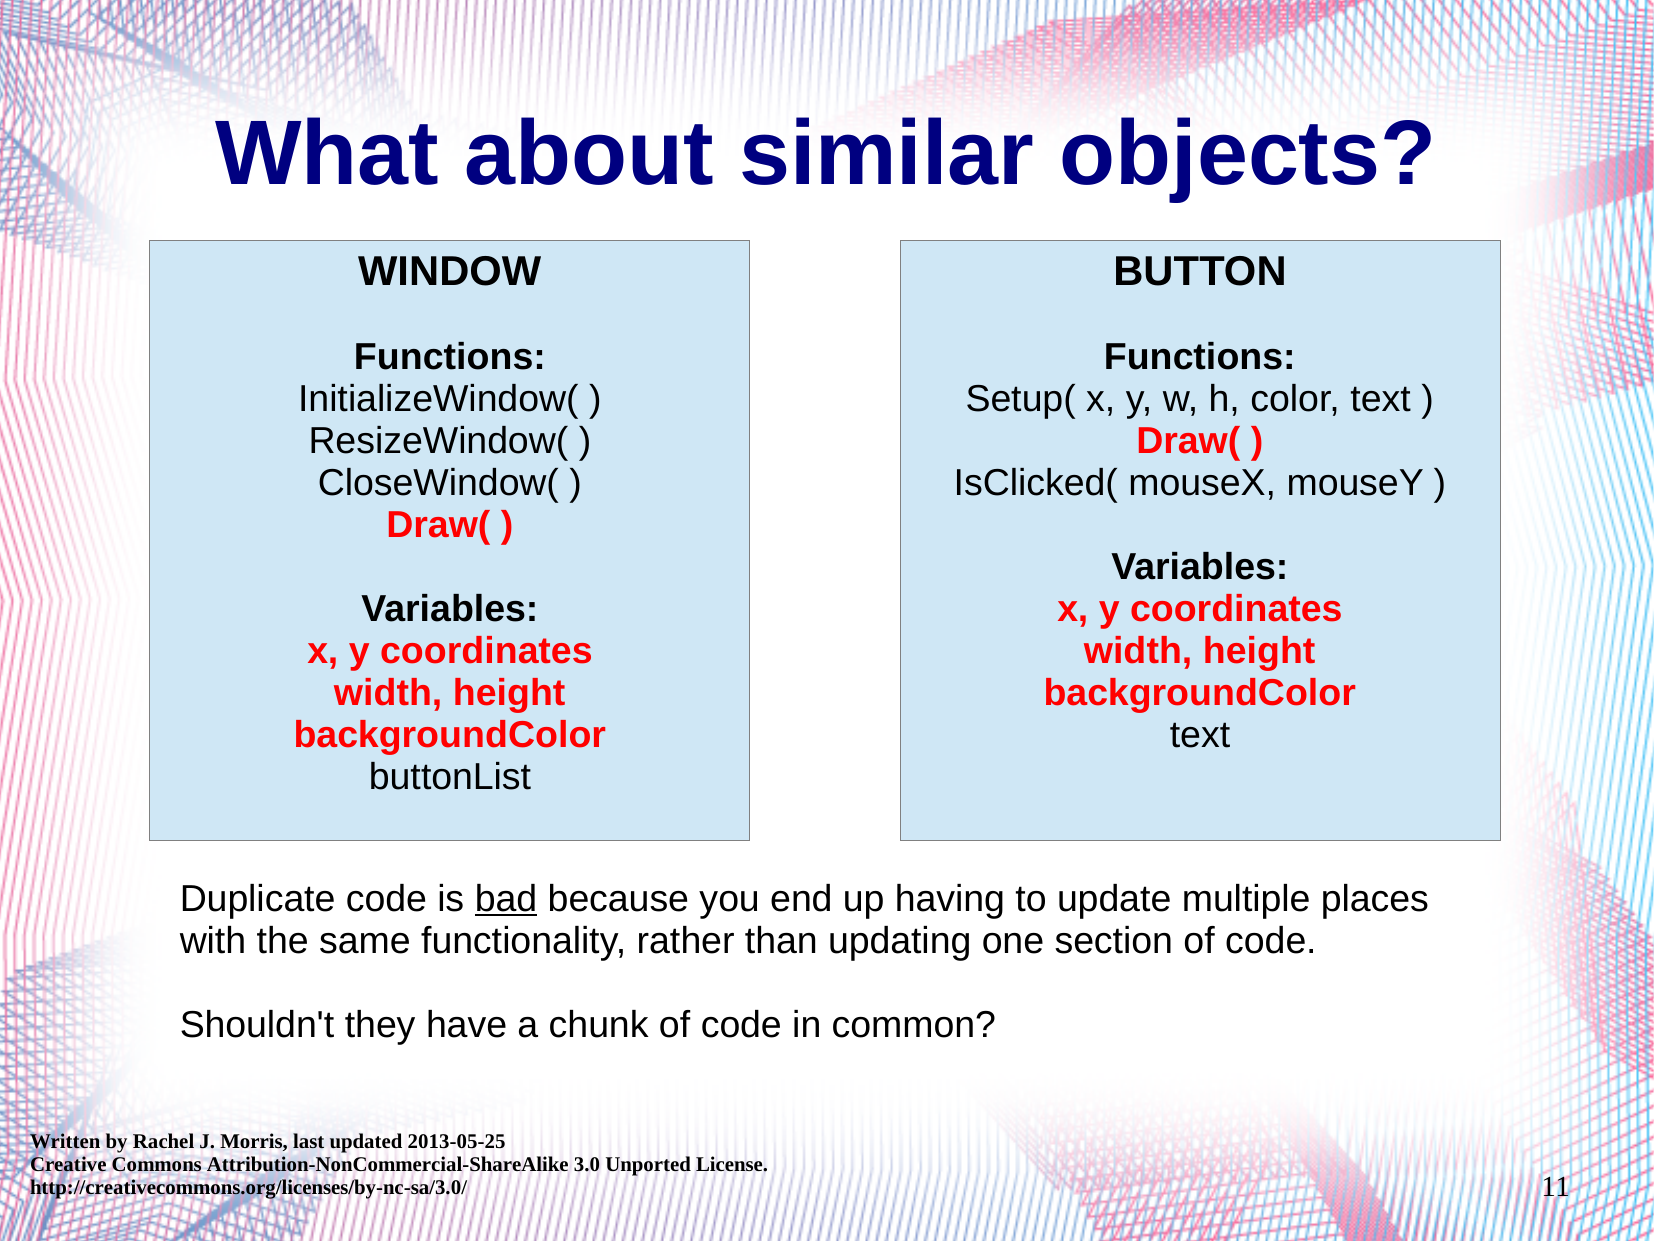

# What about similar objects?
WINDOW
Functions:
InitializeWindow( )
ResizeWindow( )
CloseWindow( )
Draw( )
Variables:
x, y coordinates
width, height
backgroundColor
buttonList
BUTTON
Functions:
Setup( x, y, w, h, color, text )
Draw( )
IsClicked( mouseX, mouseY )
Variables:
x, y coordinates
width, height
backgroundColor
text
Duplicate code is bad because you end up having to update multiple places with the same functionality, rather than updating one section of code.
Shouldn't they have a chunk of code in common?
11